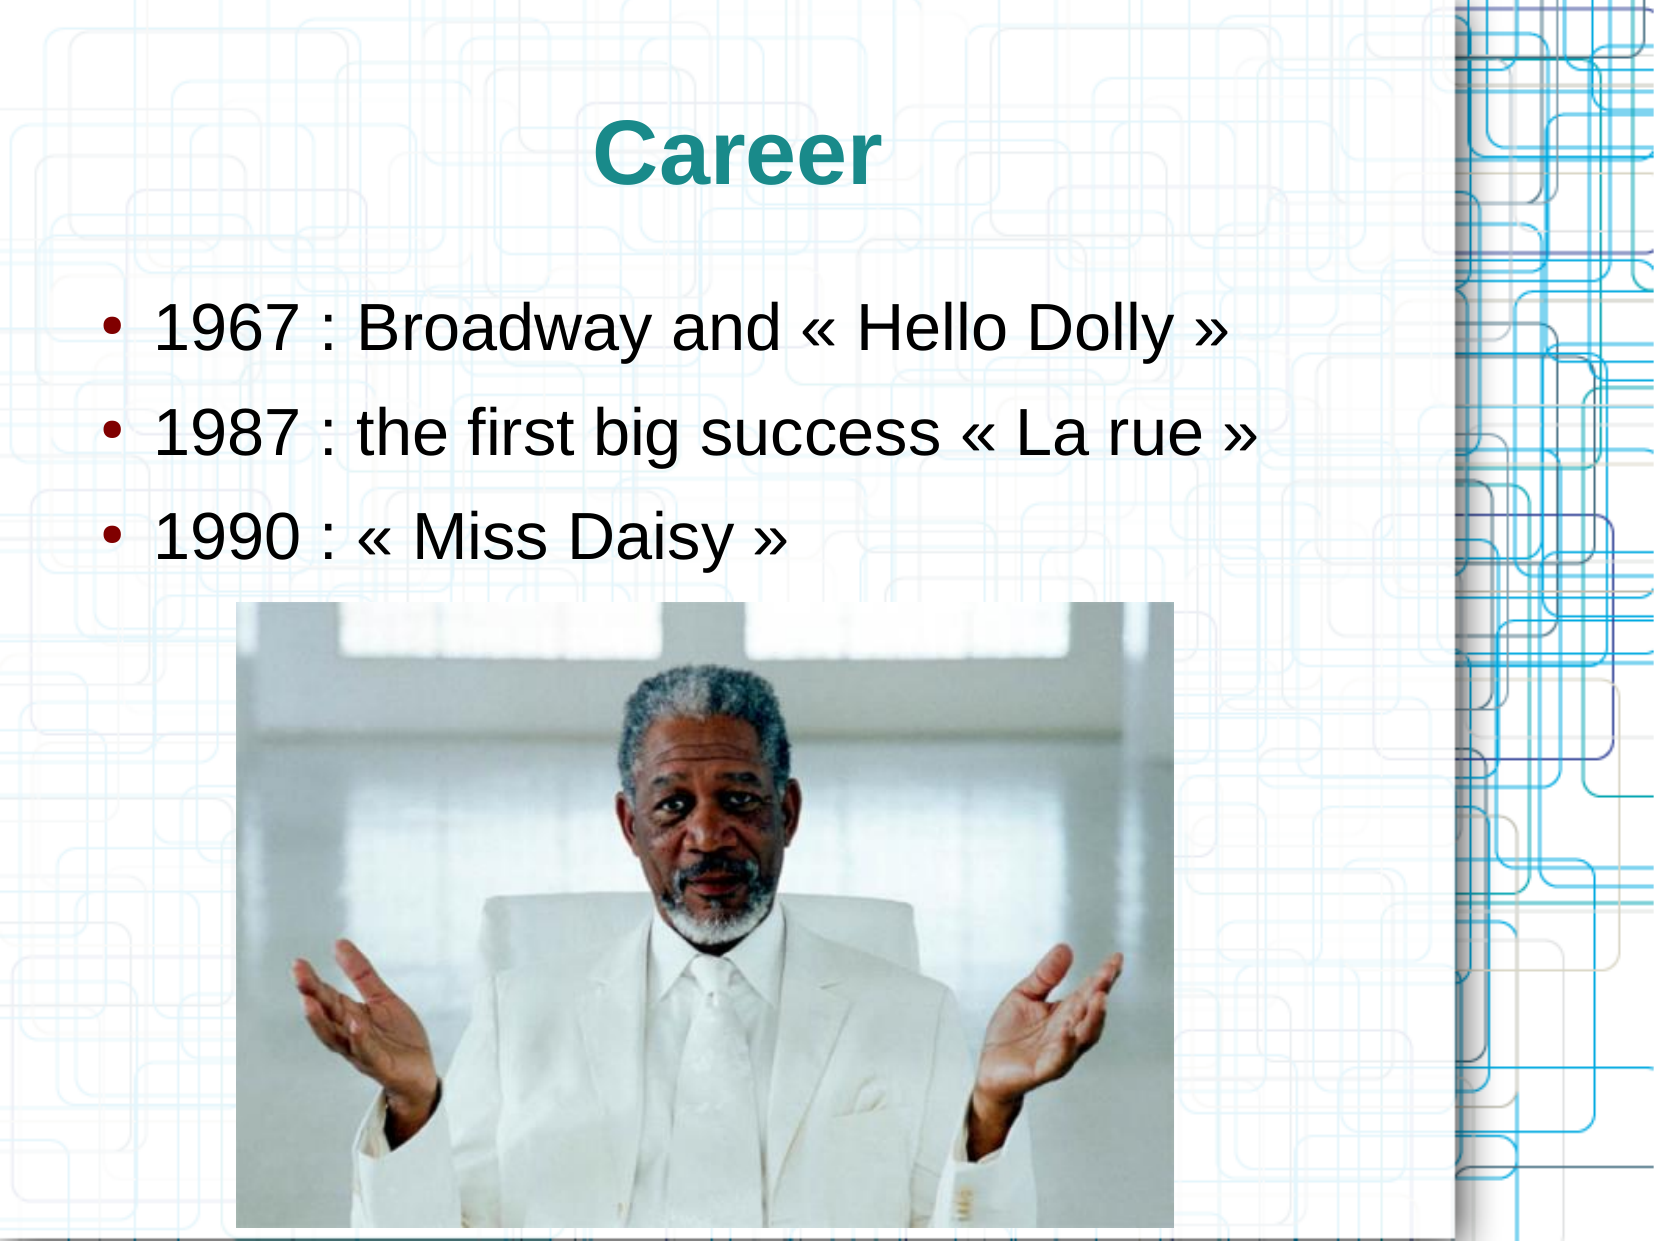

# Career
1967 : Broadway and « Hello Dolly »
1987 : the first big success « La rue »
1990 : « Miss Daisy »